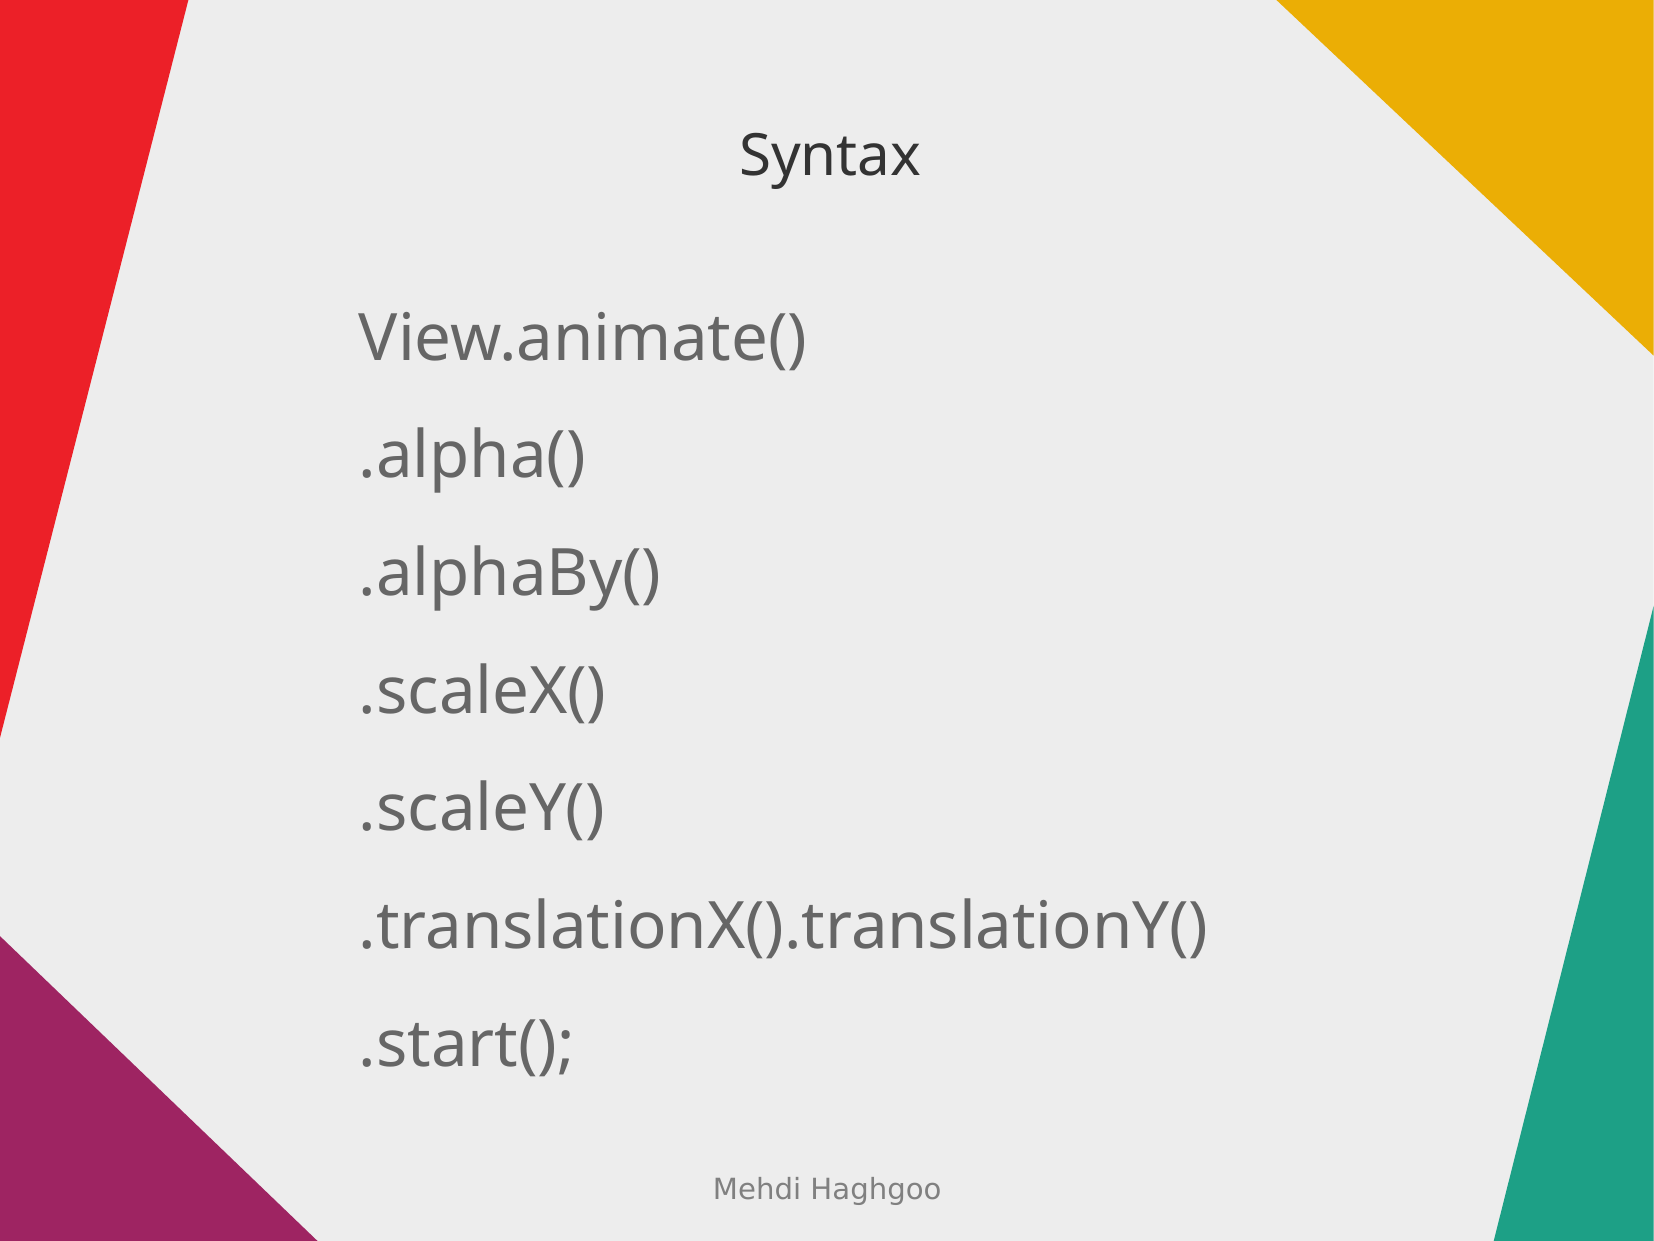

# Syntax
View.animate()
.alpha()
.alphaBy()
.scaleX()
.scaleY()
.translationX().translationY()
.start();
Mehdi Haghgoo